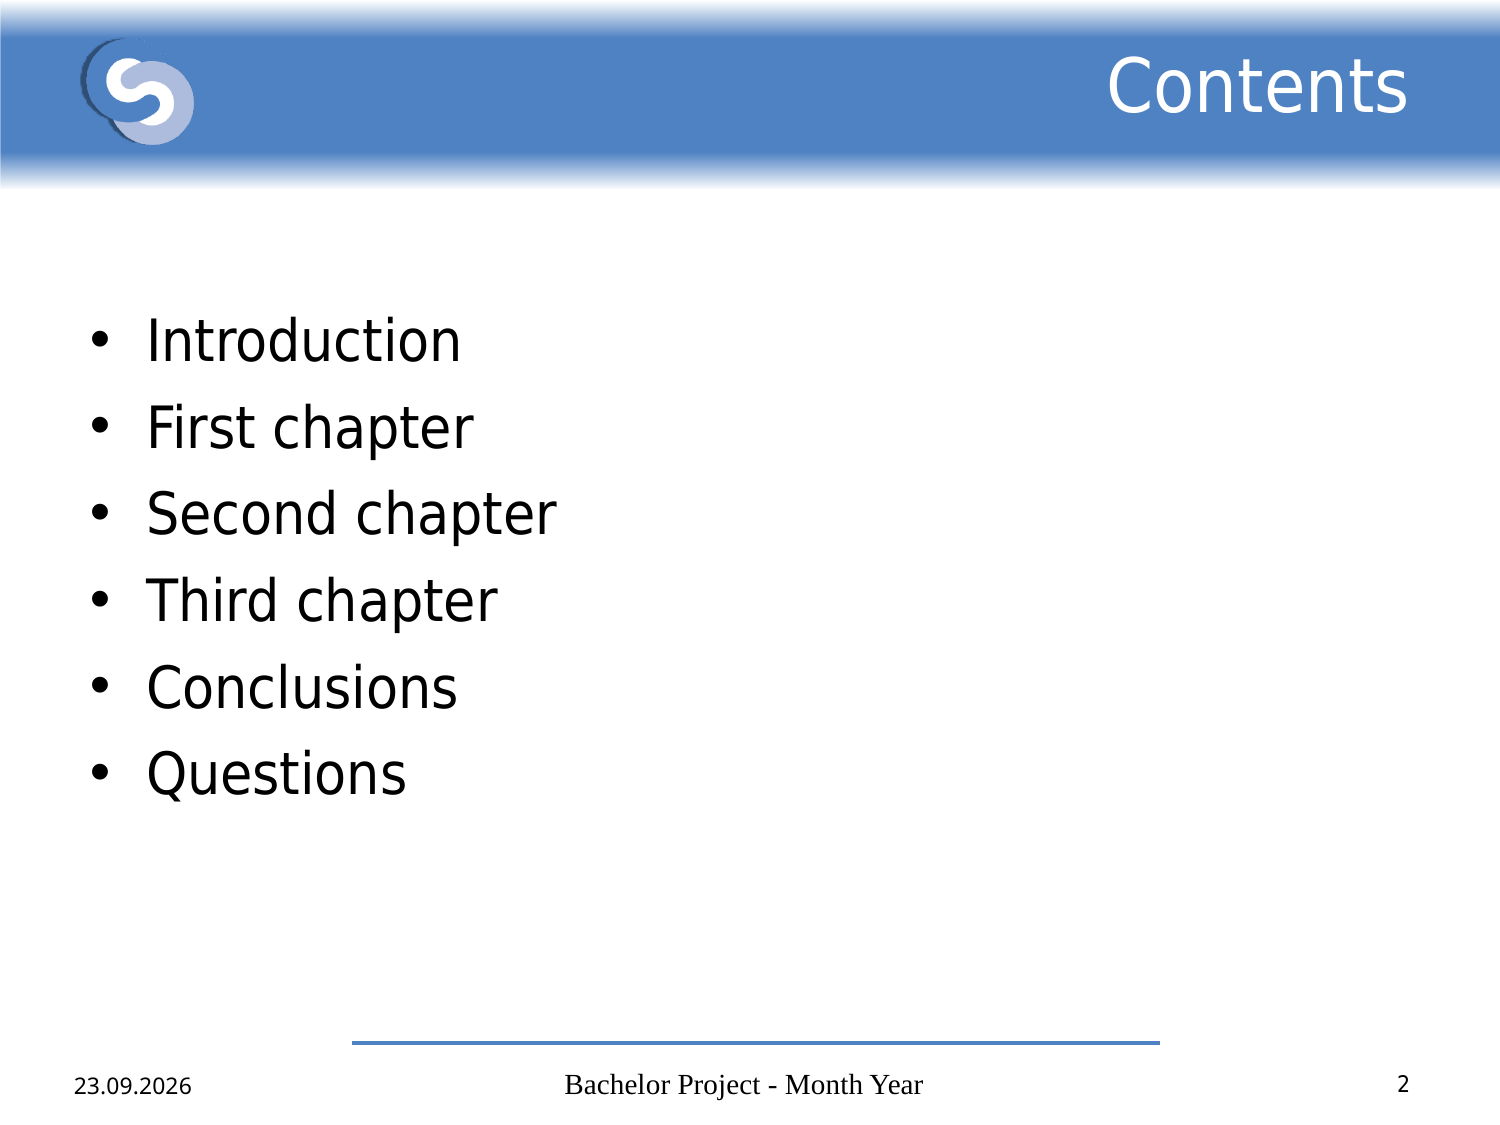

# Contents
Introduction
First chapter
Second chapter
Third chapter
Conclusions
Questions
Bachelor Project - Month Year
2